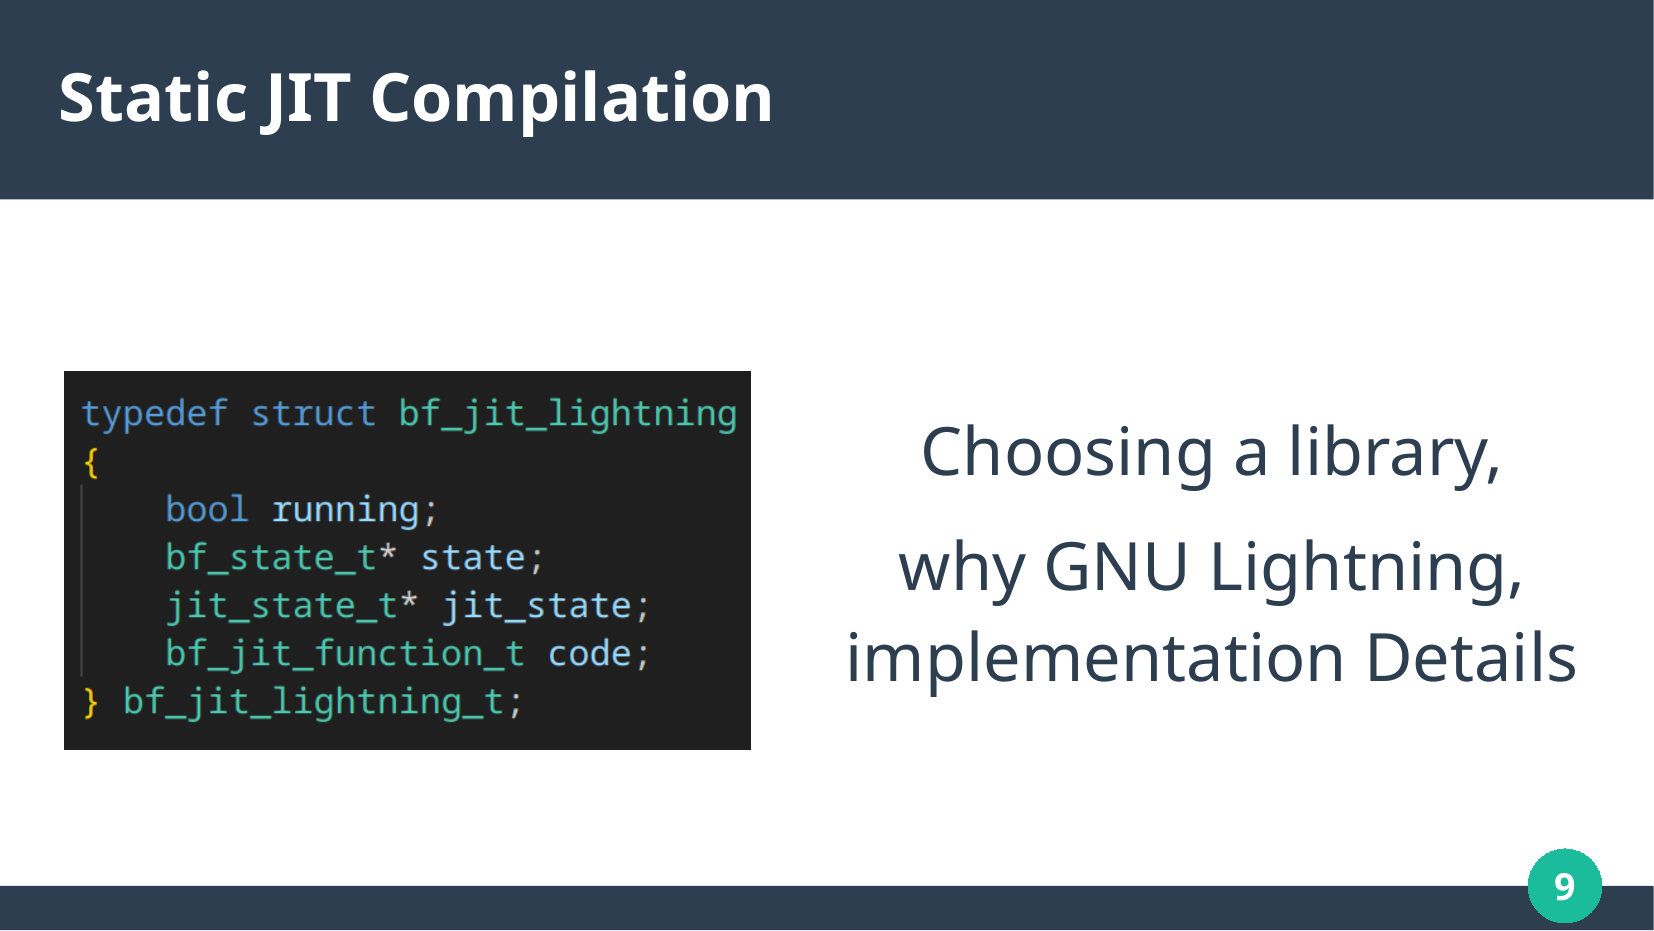

# Static JIT Compilation
Choosing a library,
why GNU Lightning,
implementation Details
9